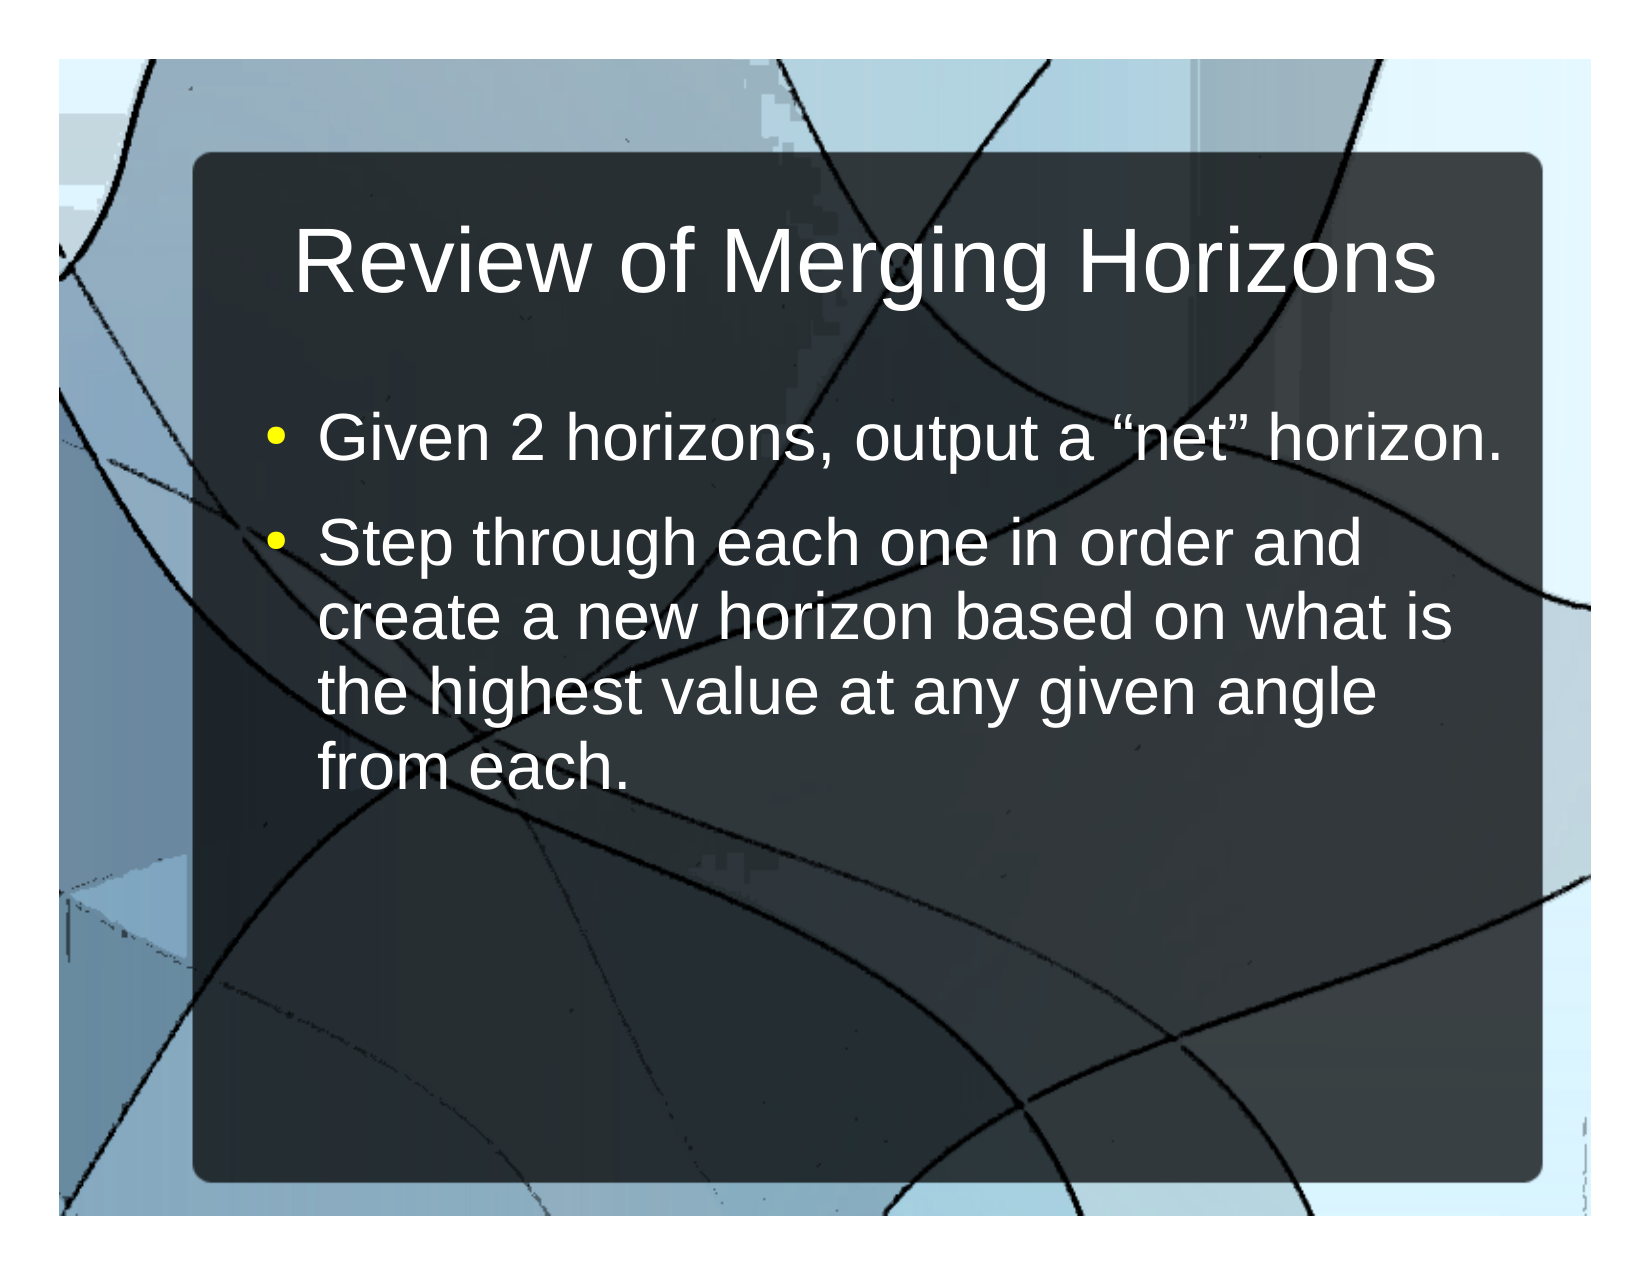

# Review of Merging Horizons
Given 2 horizons, output a “net” horizon.
Step through each one in order and create a new horizon based on what is the highest value at any given angle from each.